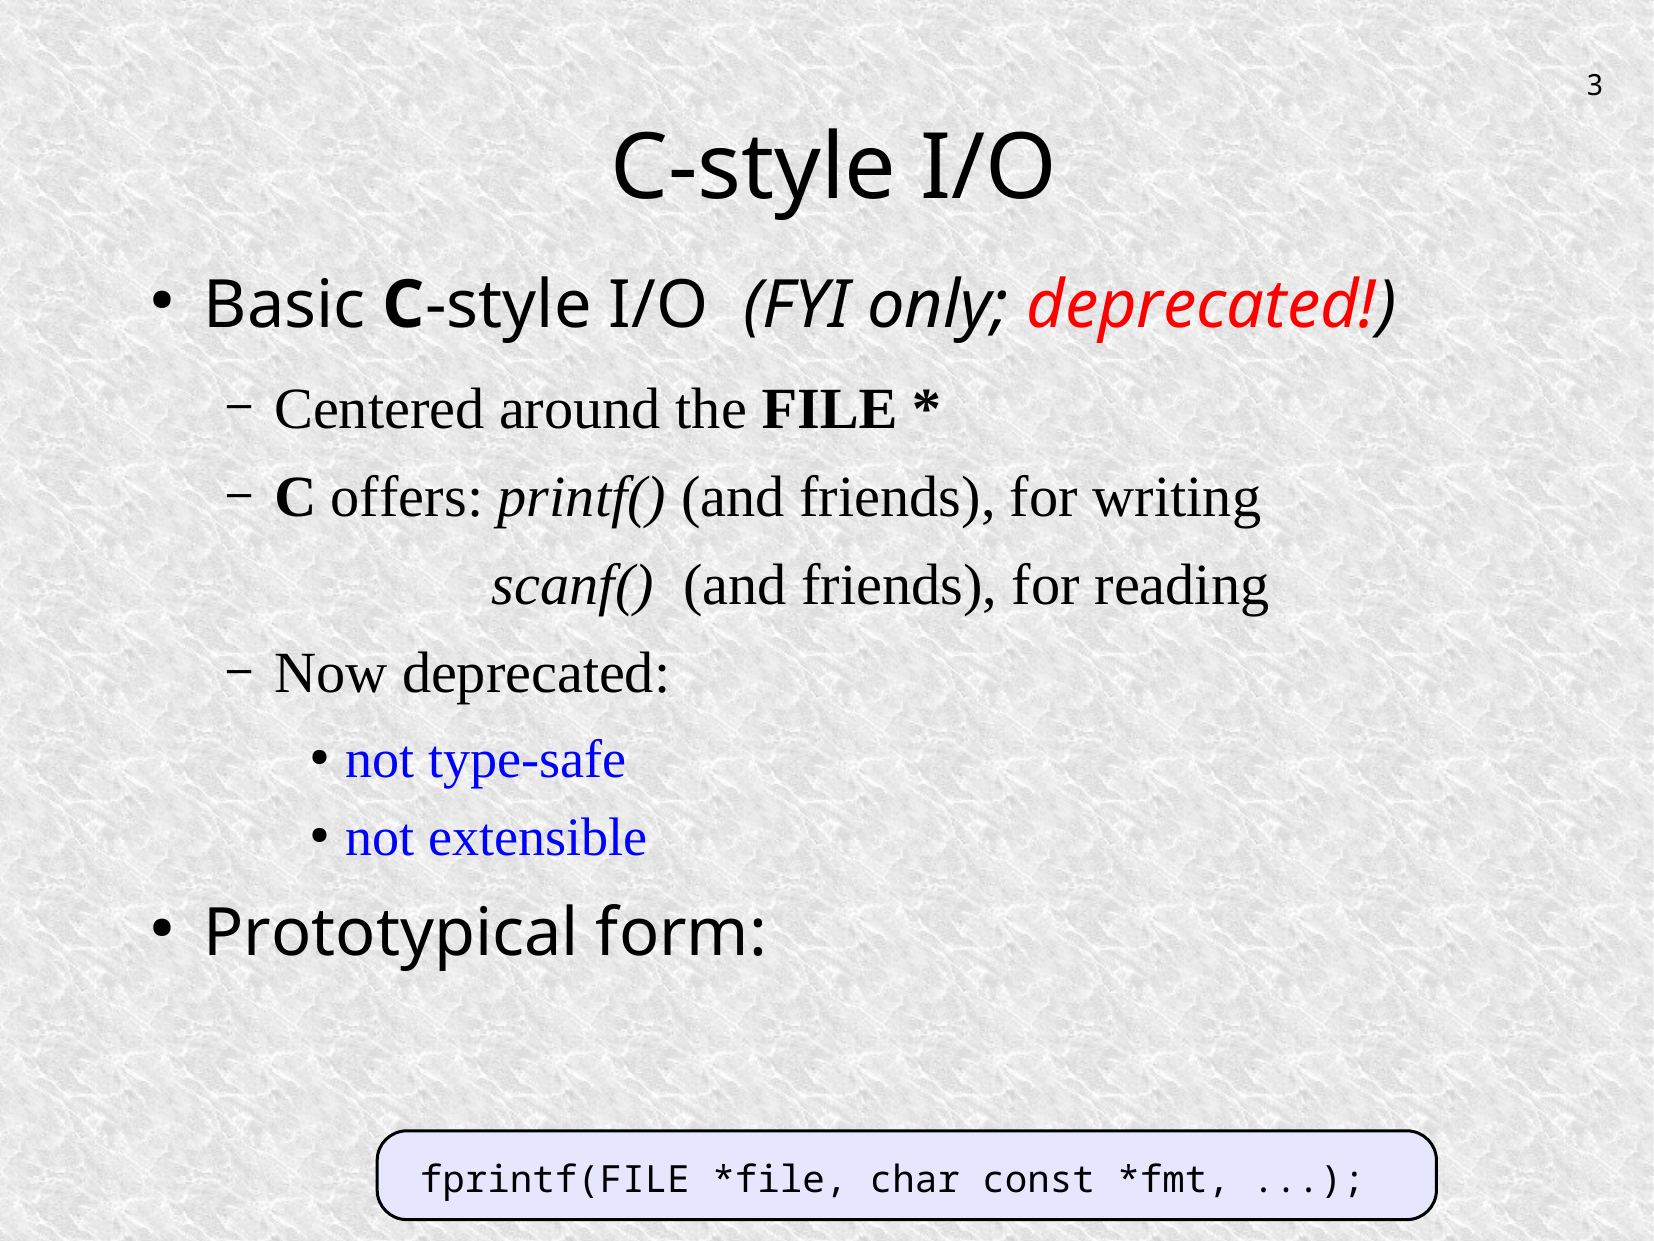

# C-style I/O
3
Basic C-style I/O (FYI only; deprecated!)
Centered around the FILE *
C offers: printf() (and friends), for writing
 scanf() (and friends), for reading
Now deprecated:
not type-safe
not extensible
Prototypical form:
fprintf(FILE *file, char const *fmt, ...);